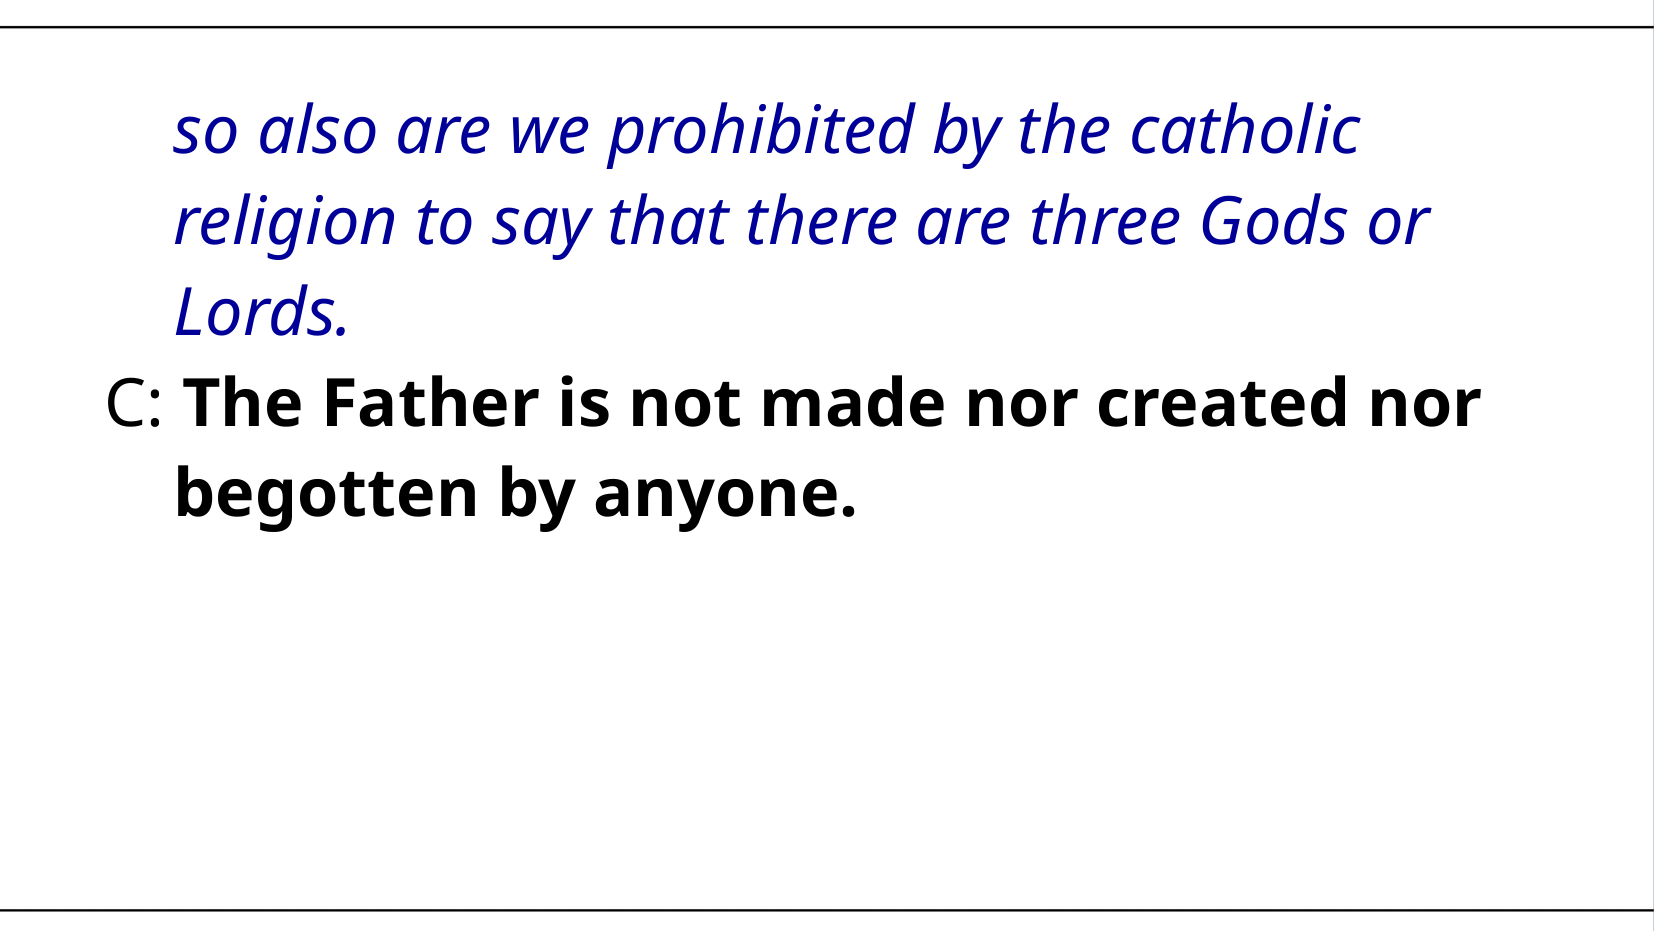

so also are we prohibited by the catholic
 religion to say that there are three Gods or
 Lords.
C: The Father is not made nor created nor
 begotten by anyone.